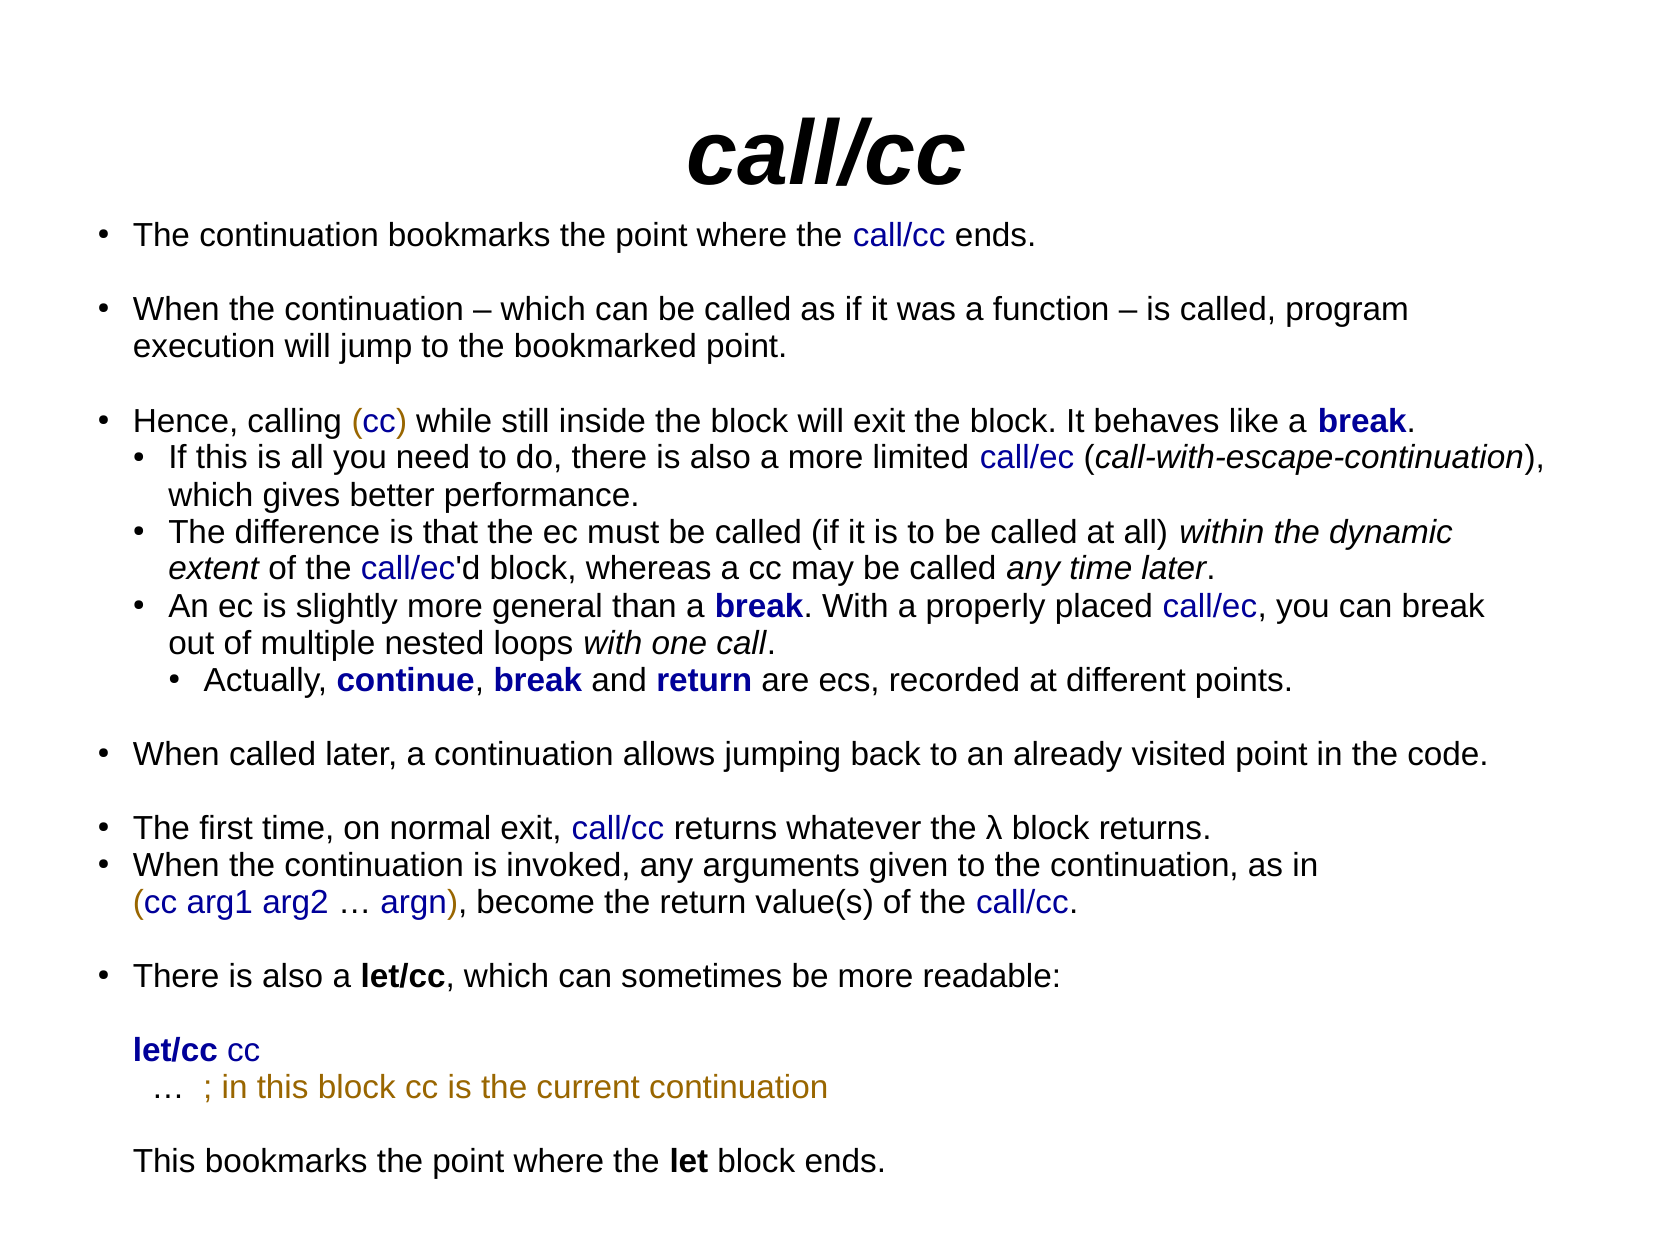

# call/cc
The continuation bookmarks the point where the call/cc ends.
When the continuation – which can be called as if it was a function – is called, program execution will jump to the bookmarked point.
Hence, calling (cc) while still inside the block will exit the block. It behaves like a break.
If this is all you need to do, there is also a more limited call/ec (call-with-escape-continuation), which gives better performance.
The difference is that the ec must be called (if it is to be called at all) within the dynamic extent of the call/ec'd block, whereas a cc may be called any time later.
An ec is slightly more general than a break. With a properly placed call/ec, you can break
out of multiple nested loops with one call.
Actually, continue, break and return are ecs, recorded at different points.
When called later, a continuation allows jumping back to an already visited point in the code.
The first time, on normal exit, call/cc returns whatever the λ block returns.
When the continuation is invoked, any arguments given to the continuation, as in
(cc arg1 arg2 … argn), become the return value(s) of the call/cc.
There is also a let/cc, which can sometimes be more readable:
let/cc cc
 … ; in this block cc is the current continuation
This bookmarks the point where the let block ends.